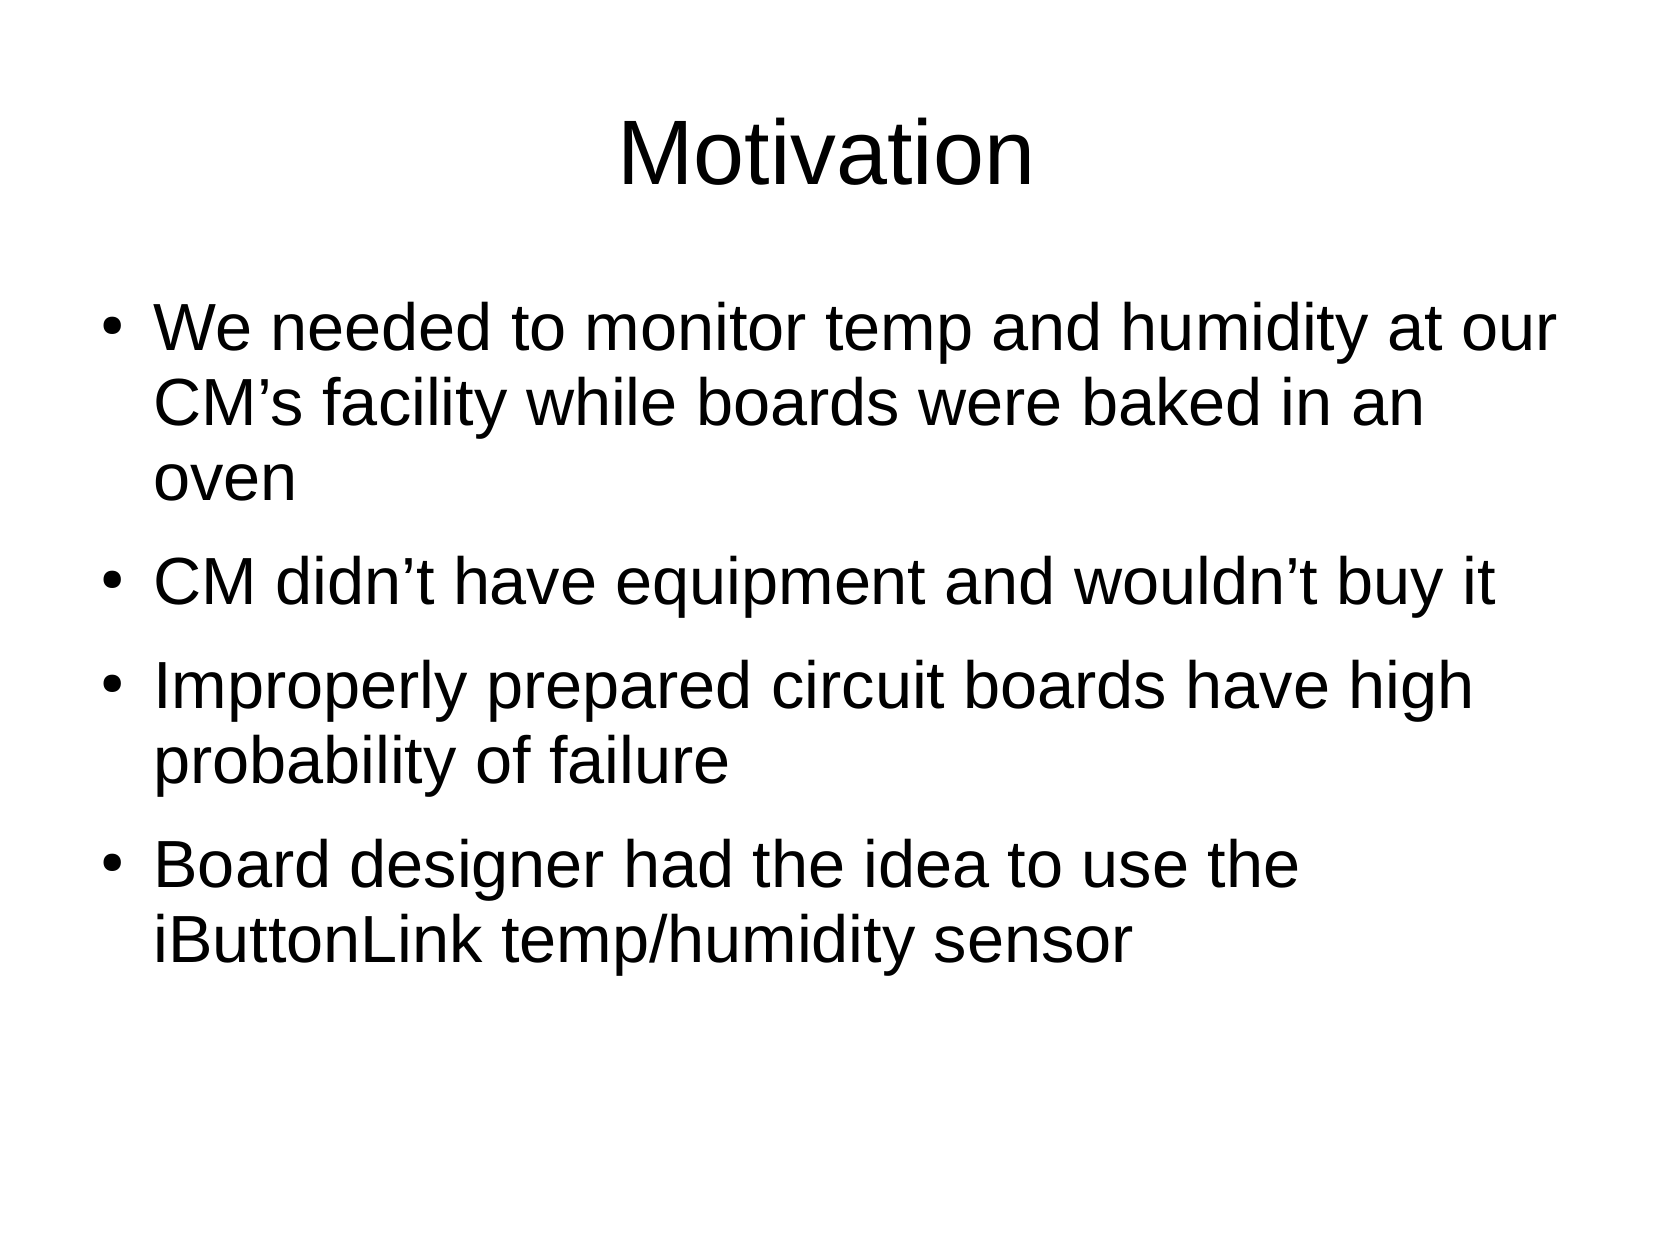

# Motivation
We needed to monitor temp and humidity at our CM’s facility while boards were baked in an oven
CM didn’t have equipment and wouldn’t buy it
Improperly prepared circuit boards have high probability of failure
Board designer had the idea to use the iButtonLink temp/humidity sensor